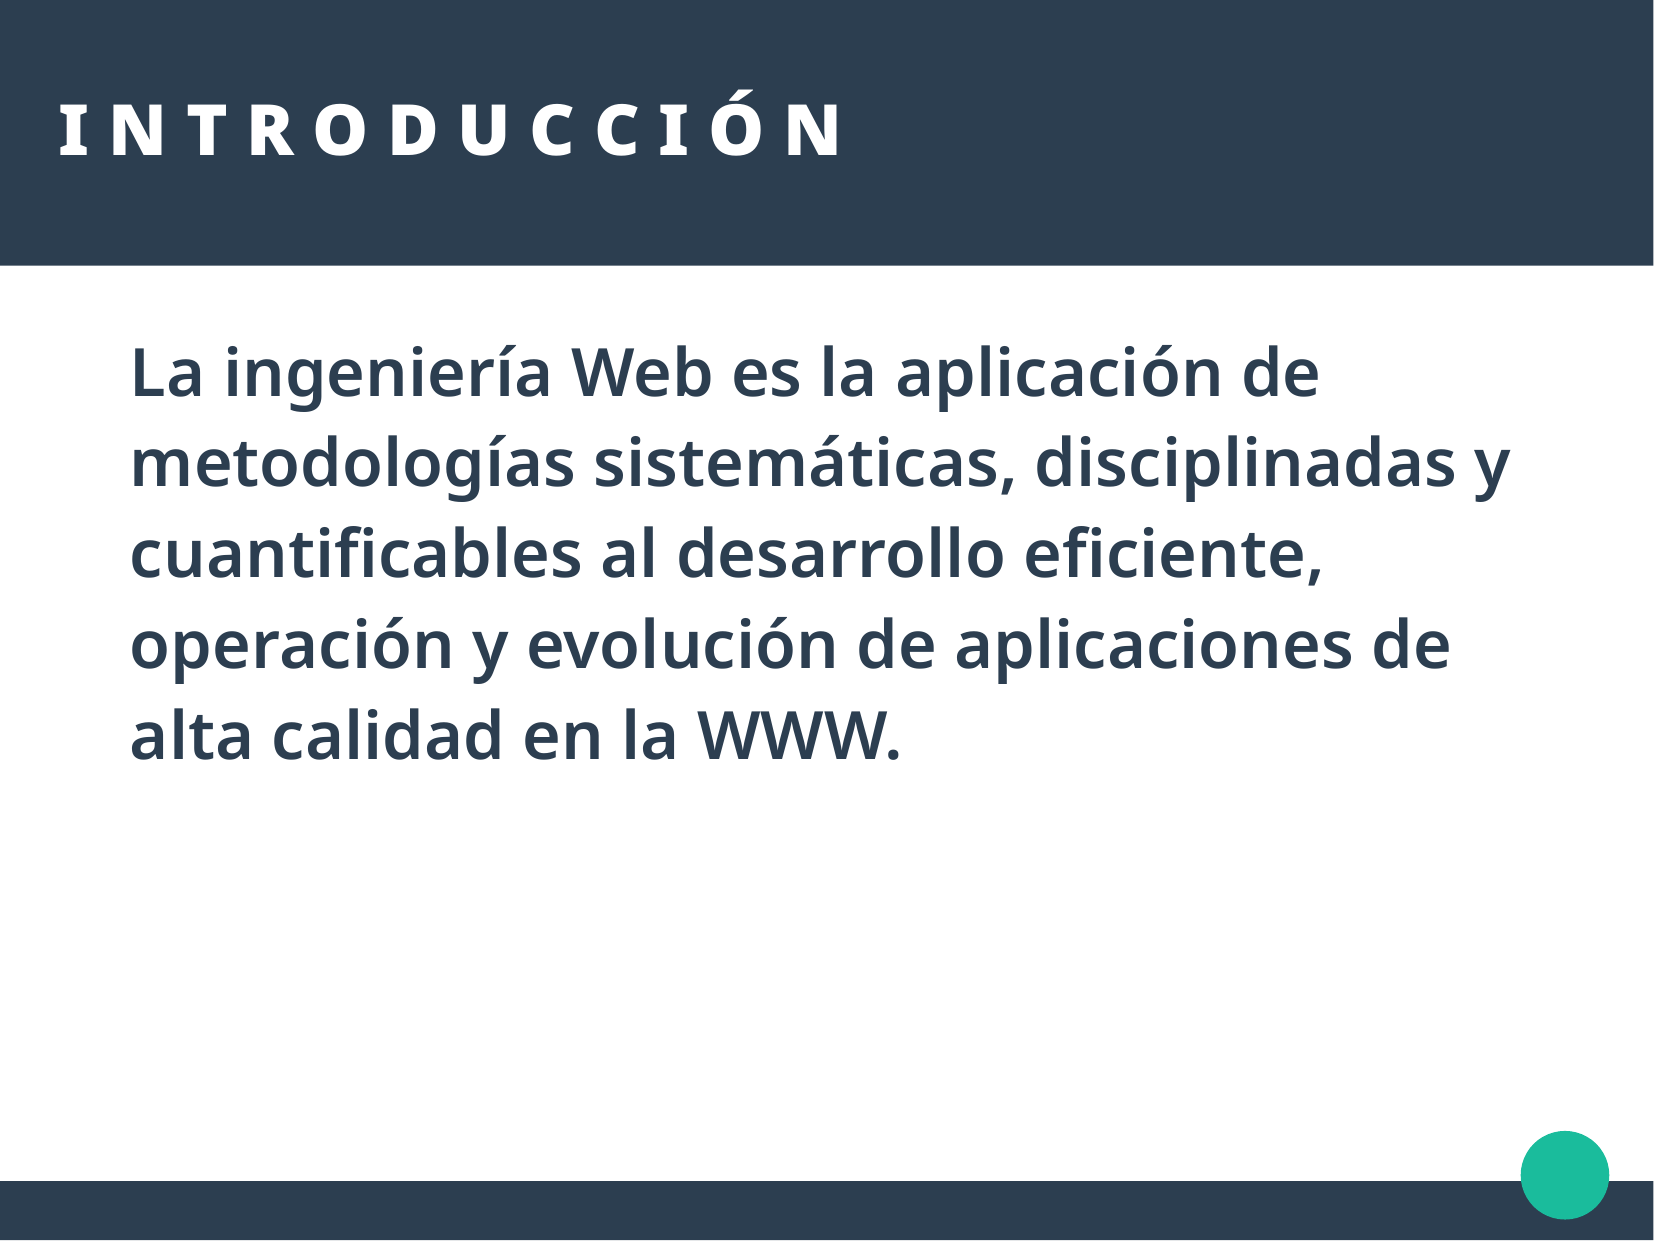

# I N T R O D U C C I Ó N
La ingeniería Web es la aplicación de metodologías sistemáticas, disciplinadas y cuantificables al desarrollo eficiente, operación y evolución de aplicaciones de alta calidad en la WWW.